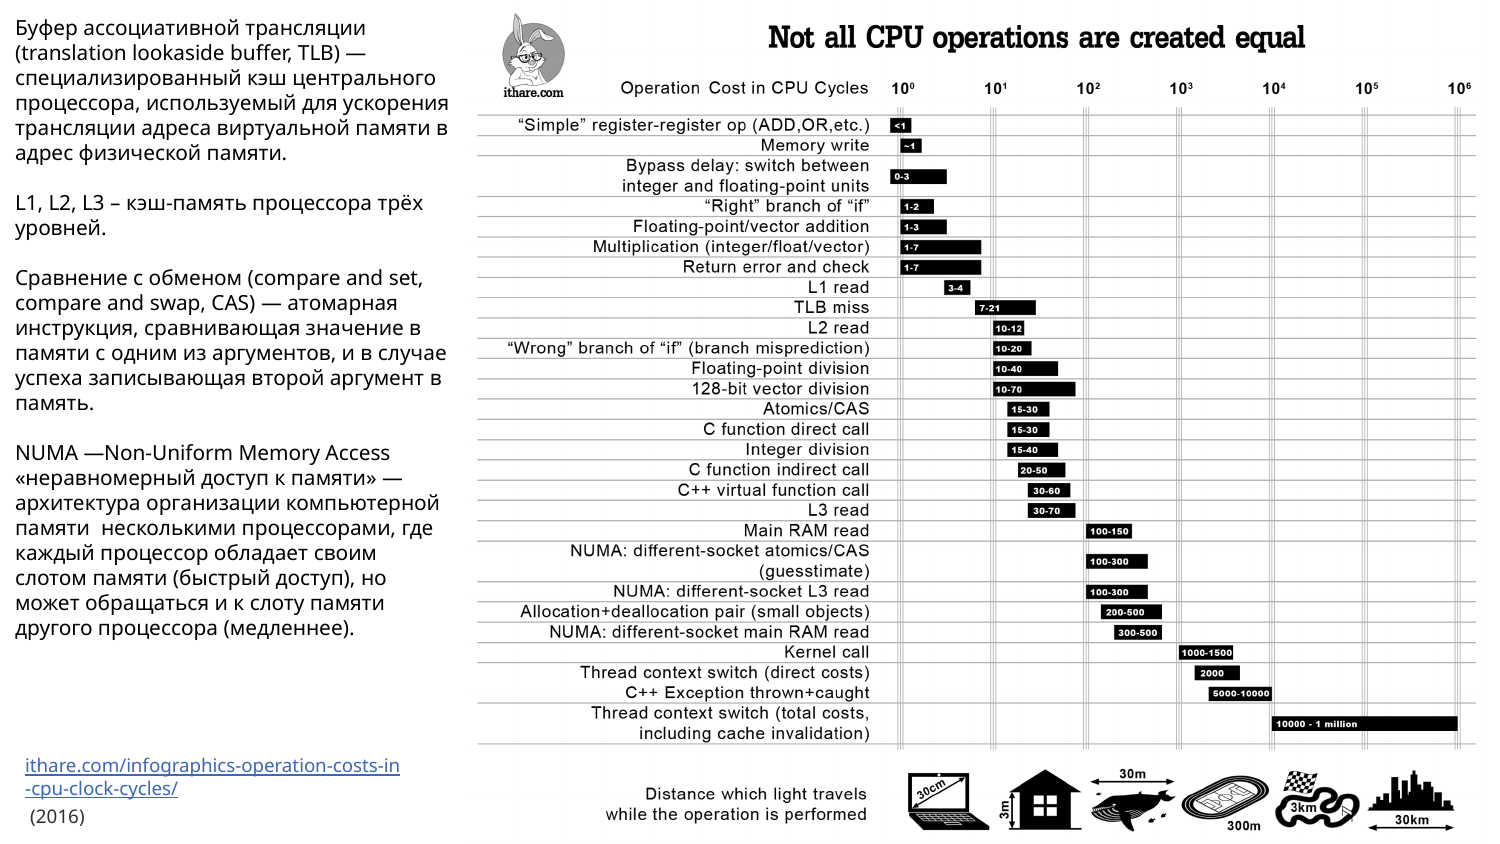

Буфер ассоциативной трансляции (translation lookaside buffer, TLB) — специализированный кэш центрального процессора, используемый для ускорения трансляции адреса виртуальной памяти в адрес физической памяти.
L1, L2, L3 – кэш-память процессора трёх уровней.
Сравнение с обменом (compare and set, compare and swap, CAS) — атомарная инструкция, сравнивающая значение в памяти с одним из аргументов, и в случае успеха записывающая второй аргумент в память.
NUMA —Non-Uniform Memory Access «неравномерный доступ к памяти» — архитектура организации компьютерной памяти несколькими процессорами, где каждый процессор обладает своим слотом памяти (быстрый доступ), но может обращаться и к слоту памяти другого процессора (медленнее).
# ithare.com/infographics-operation-costs-in-cpu-clock-cycles/ (2016)